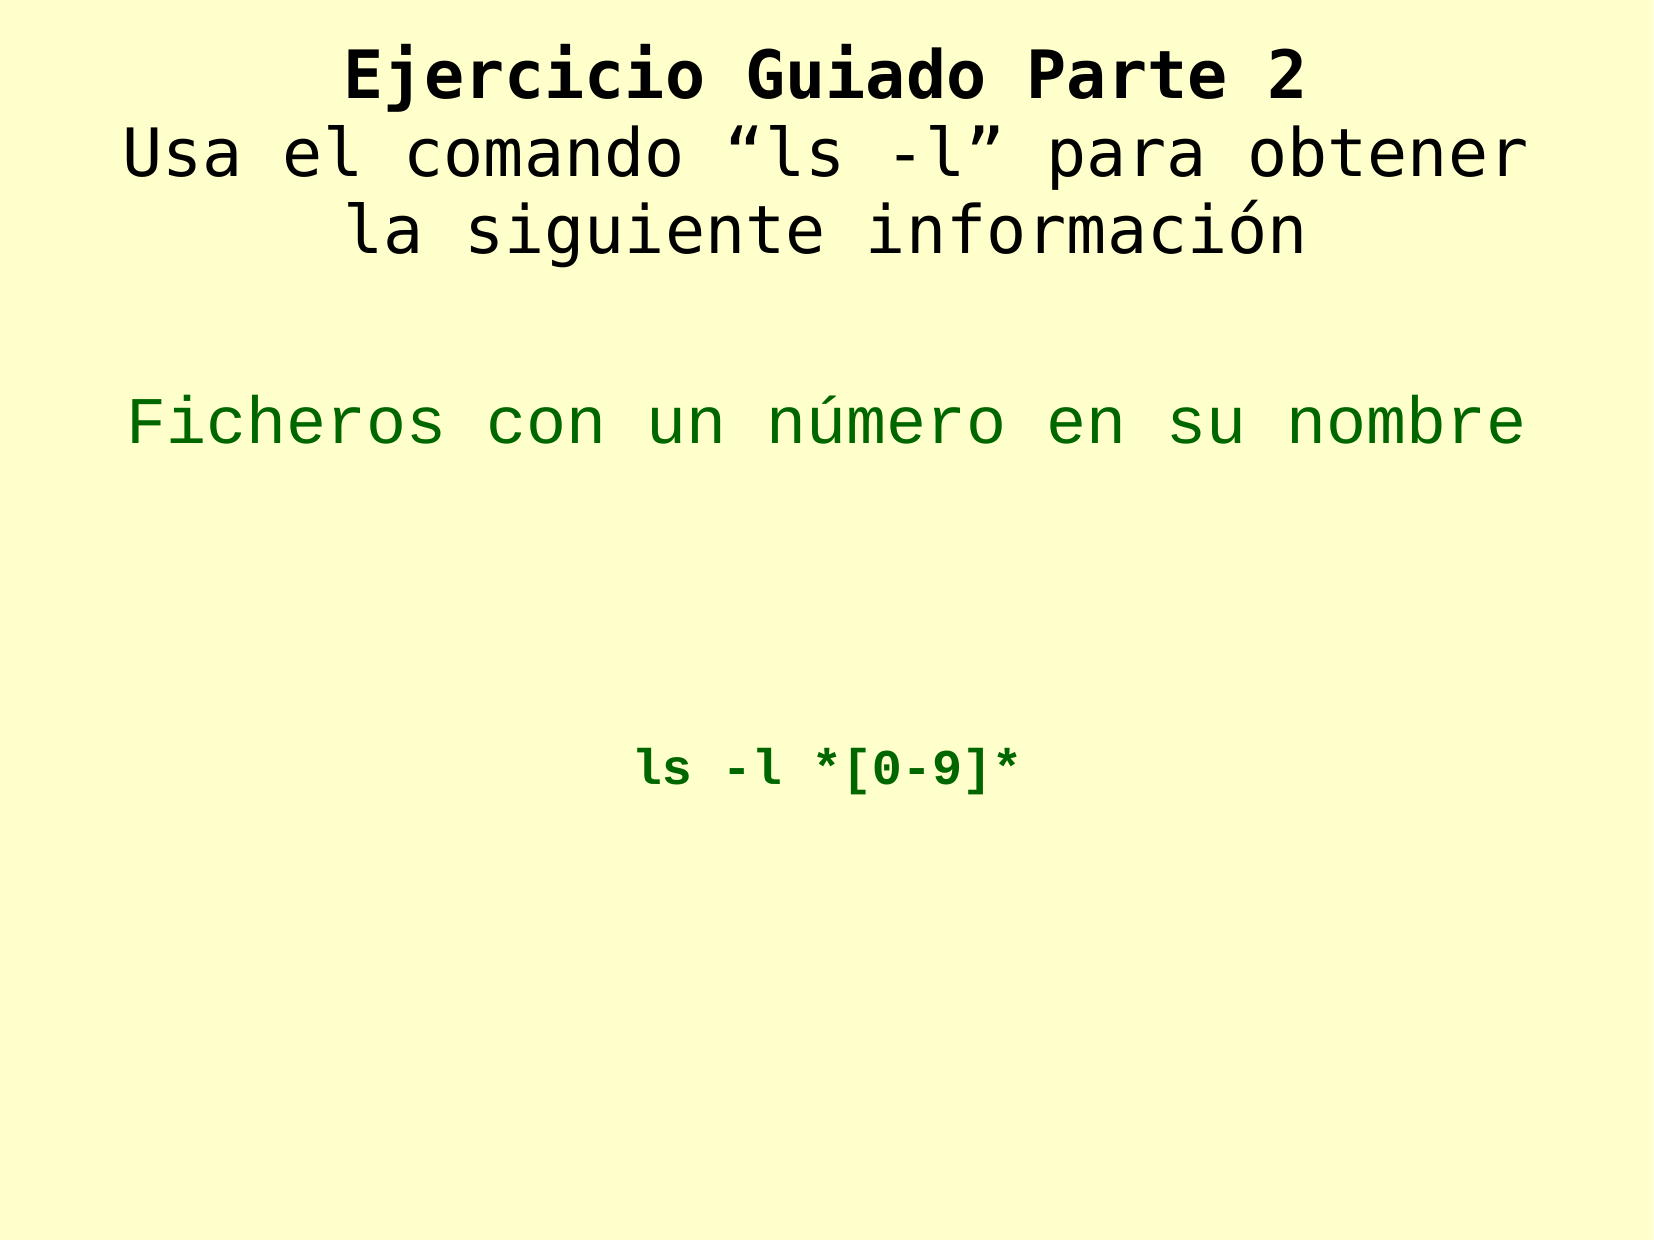

# Ejercicio Guiado Parte 2 Usa el comando “ls -l” para obtener la siguiente información
Ficheros con un número en su nombre
ls -l *[0-9]*